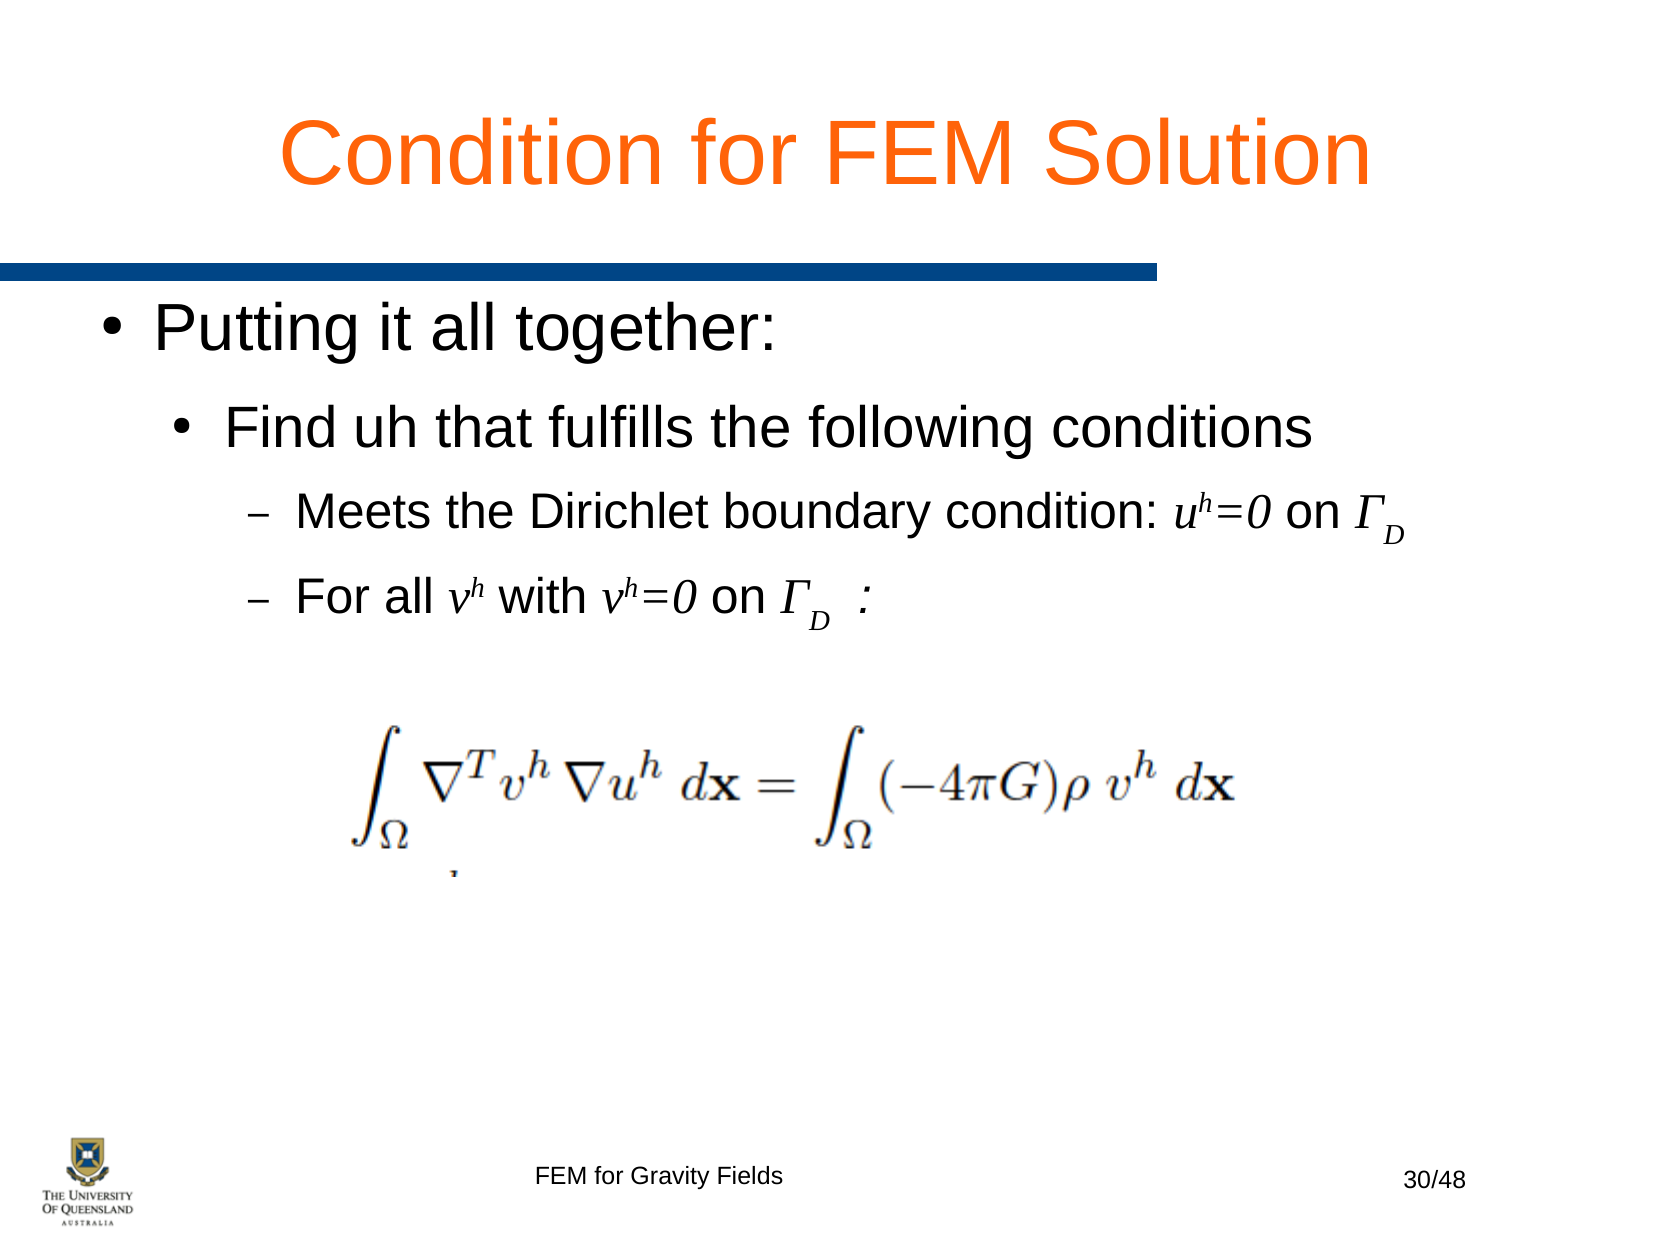

# Condition for FEM Solution
Putting it all together:
Find uh that fulfills the following conditions
Meets the Dirichlet boundary condition: uh=0 on ΓD
For all vh with vh=0 on ΓD :